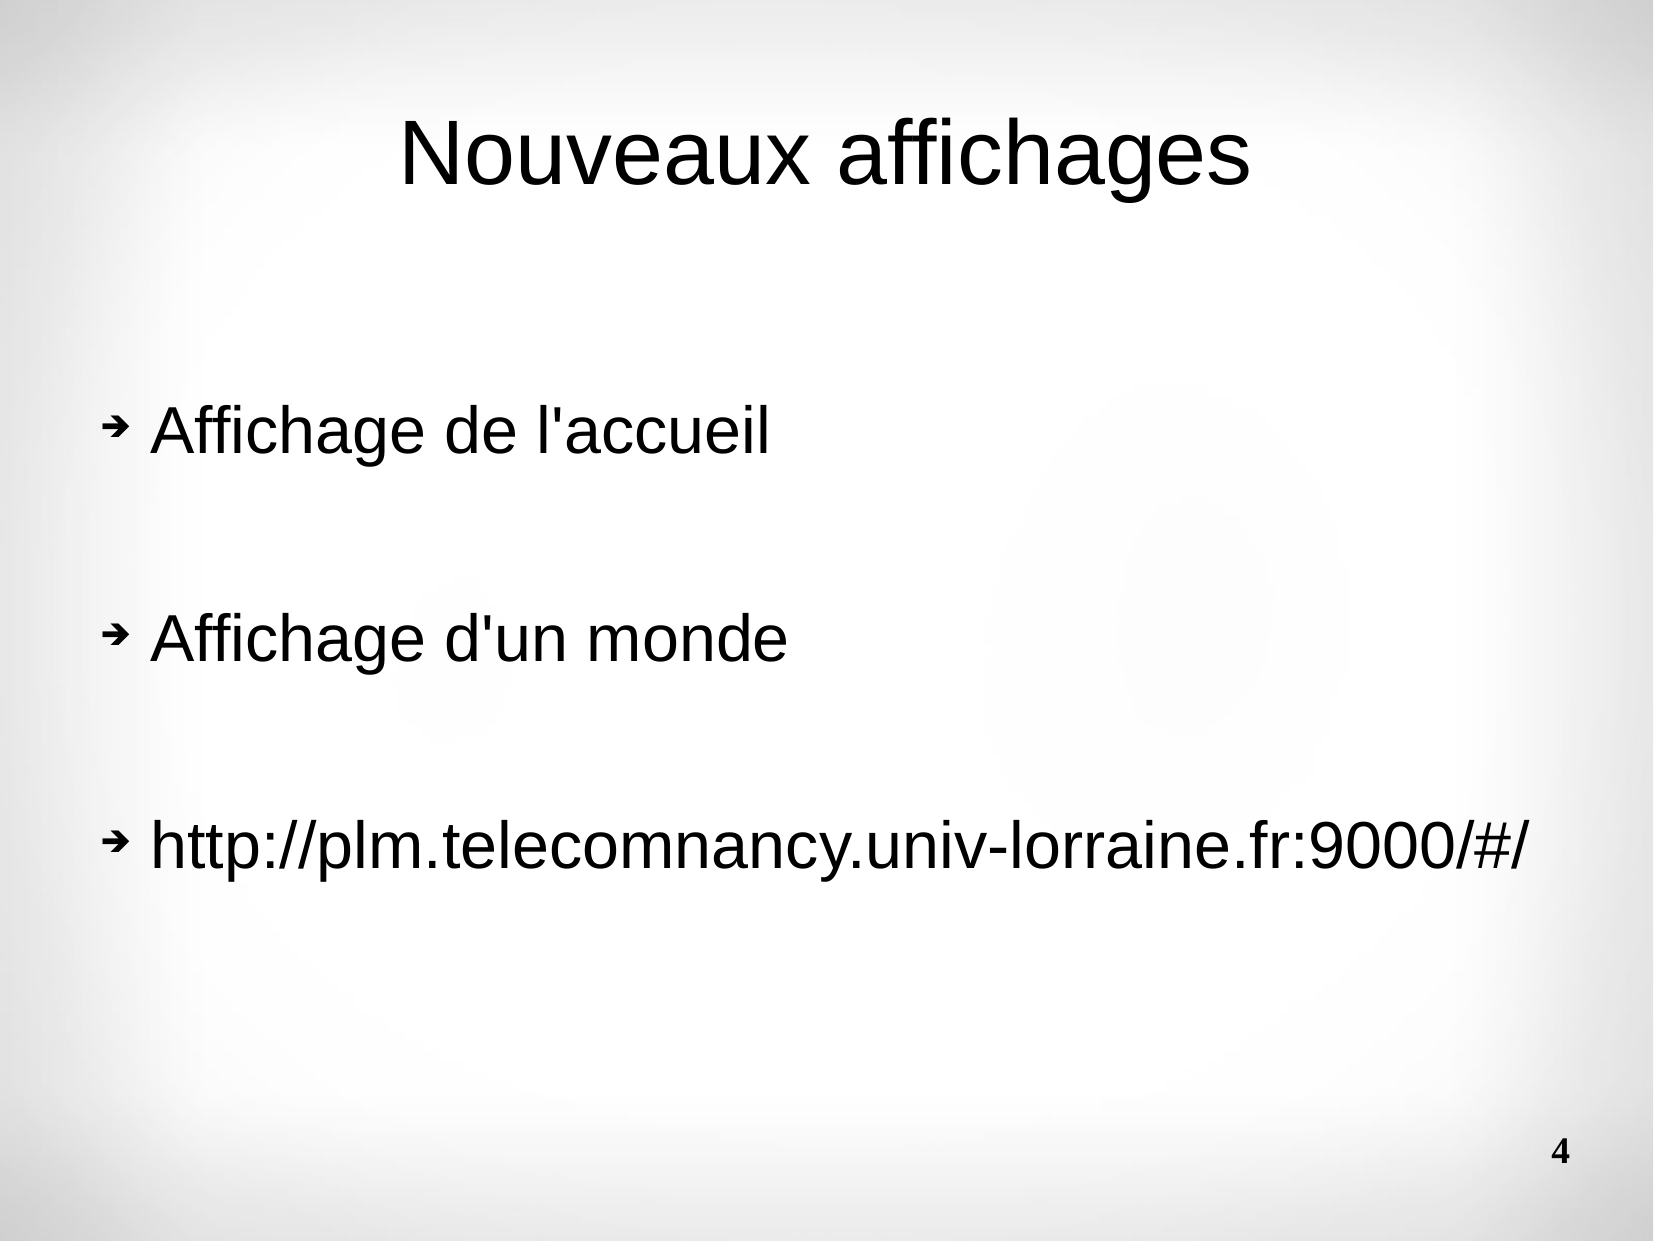

# Nouveaux affichages
 Affichage de l'accueil
 Affichage d'un monde
 http://plm.telecomnancy.univ-lorraine.fr:9000/#/
4